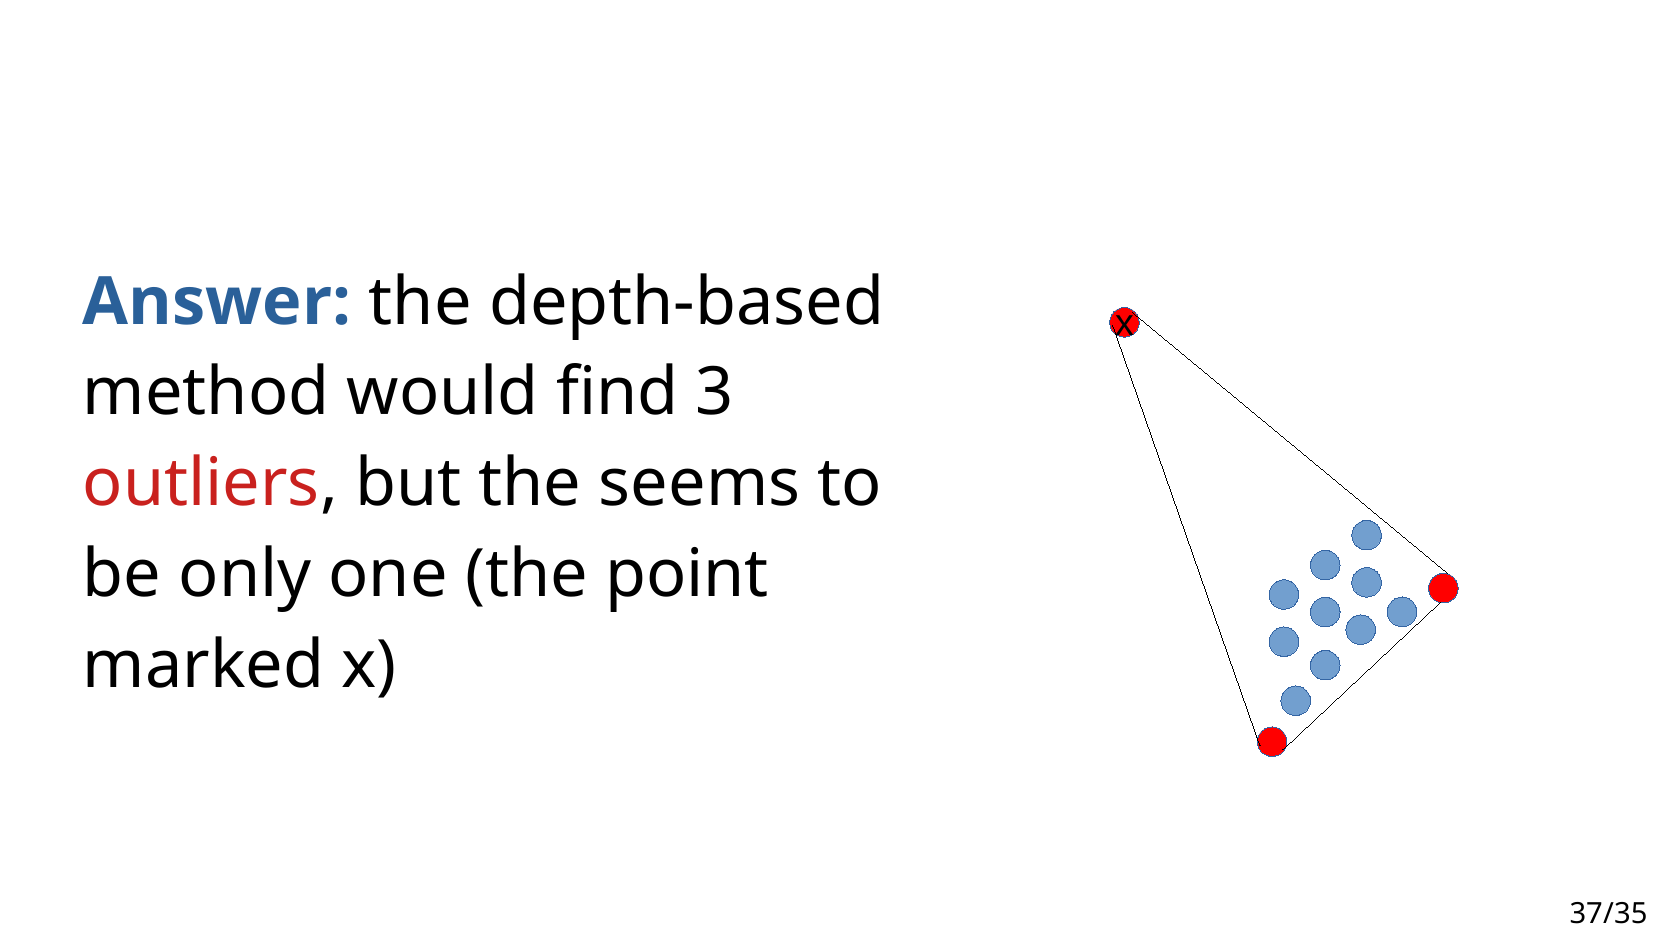

# Answer: the depth-based method would find 3 outliers, but the seems to be only one (the point marked x)
x
37